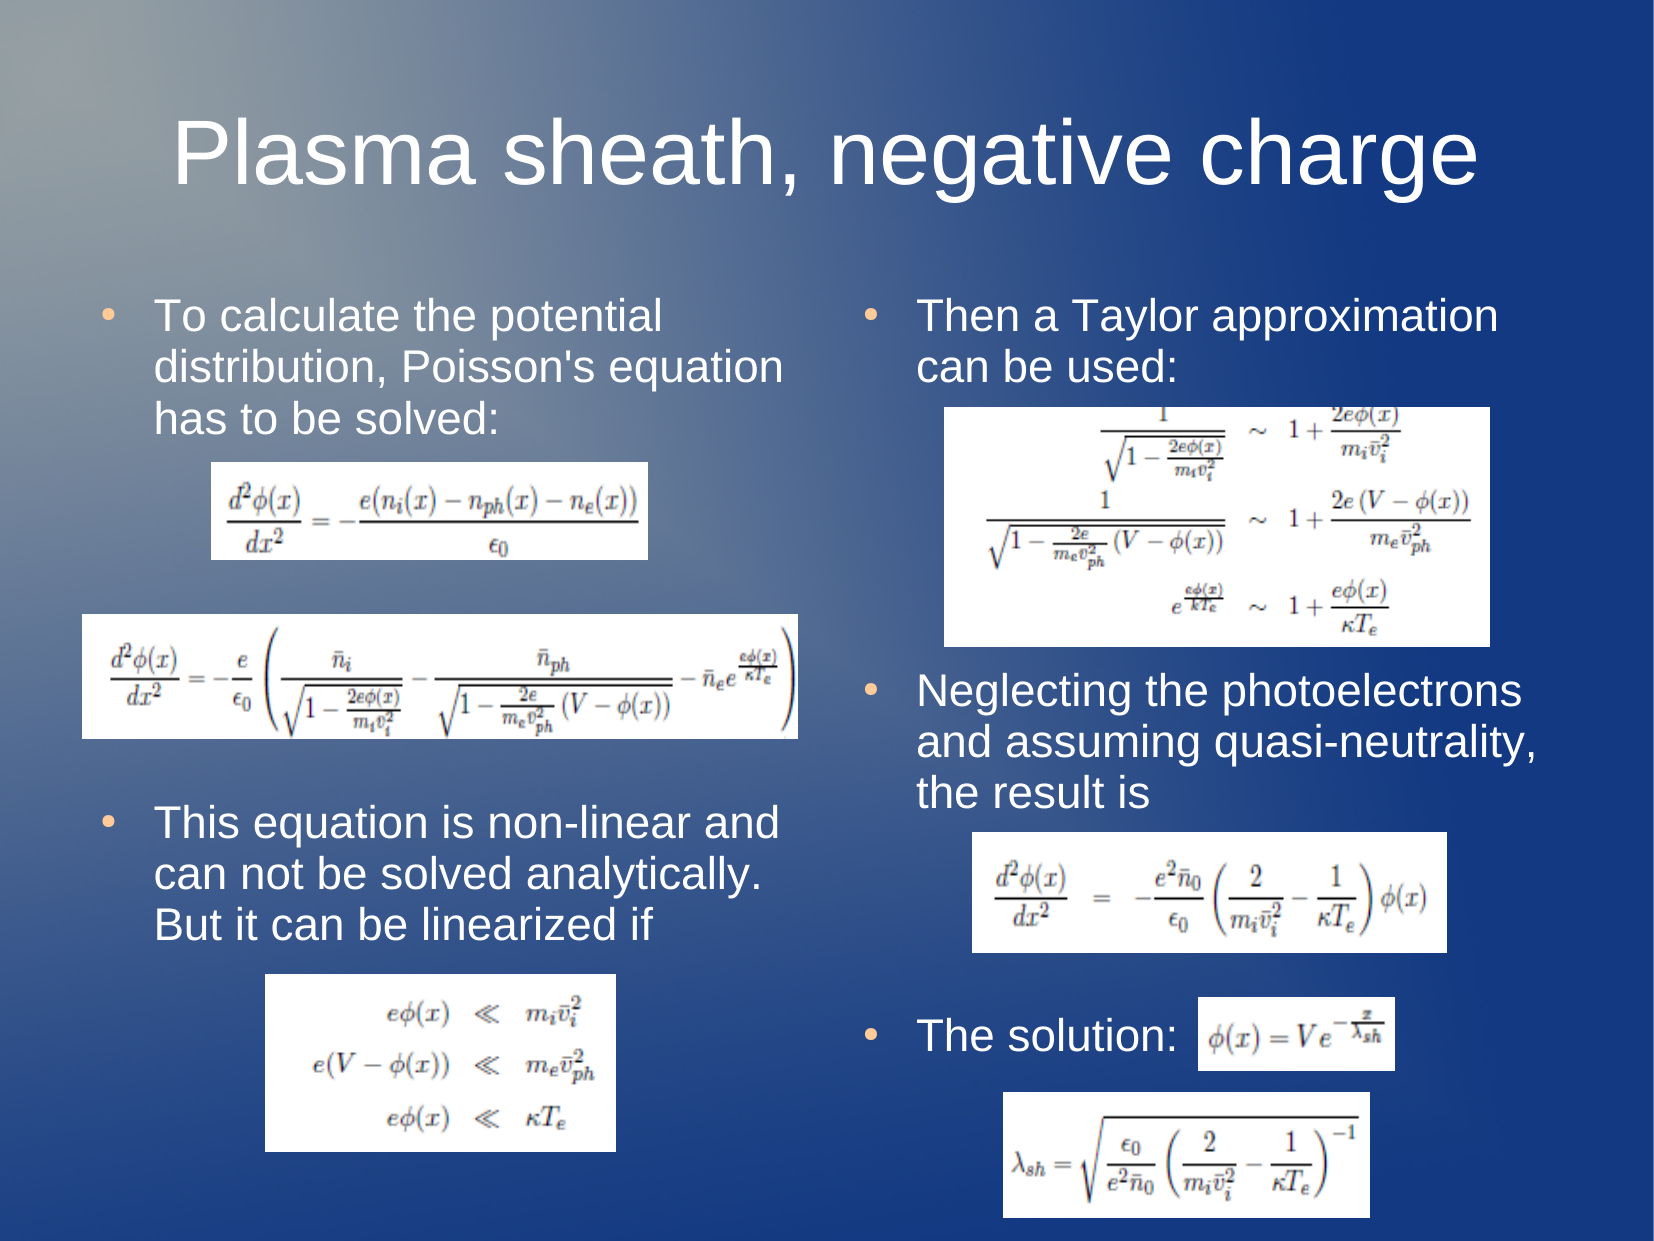

# Plasma sheath, negative charge
To calculate the potential distribution, Poisson's equation has to be solved:
This equation is non-linear and can not be solved analytically. But it can be linearized if
Then a Taylor approximation can be used:
Neglecting the photoelectrons and assuming quasi-neutrality, the result is
The solution: